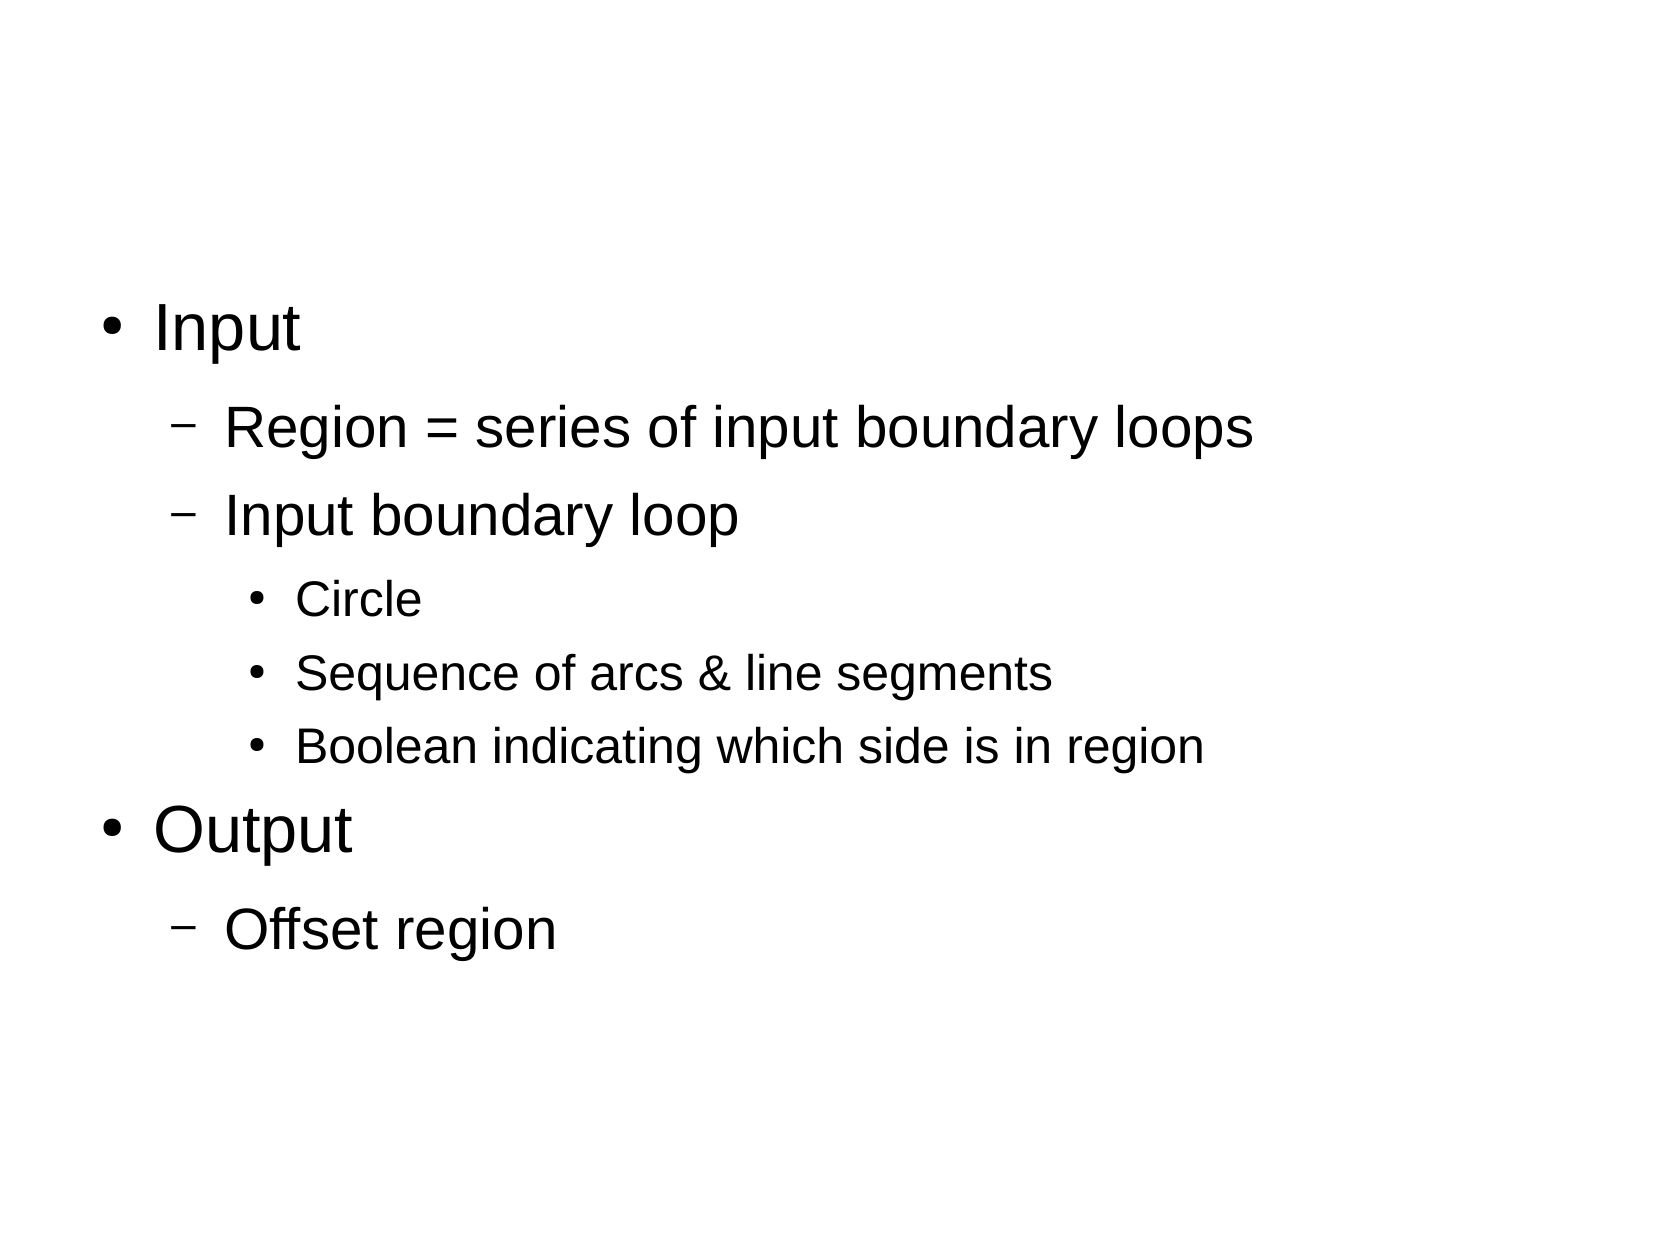

#
Input
Region = series of input boundary loops
Input boundary loop
Circle
Sequence of arcs & line segments
Boolean indicating which side is in region
Output
Offset region